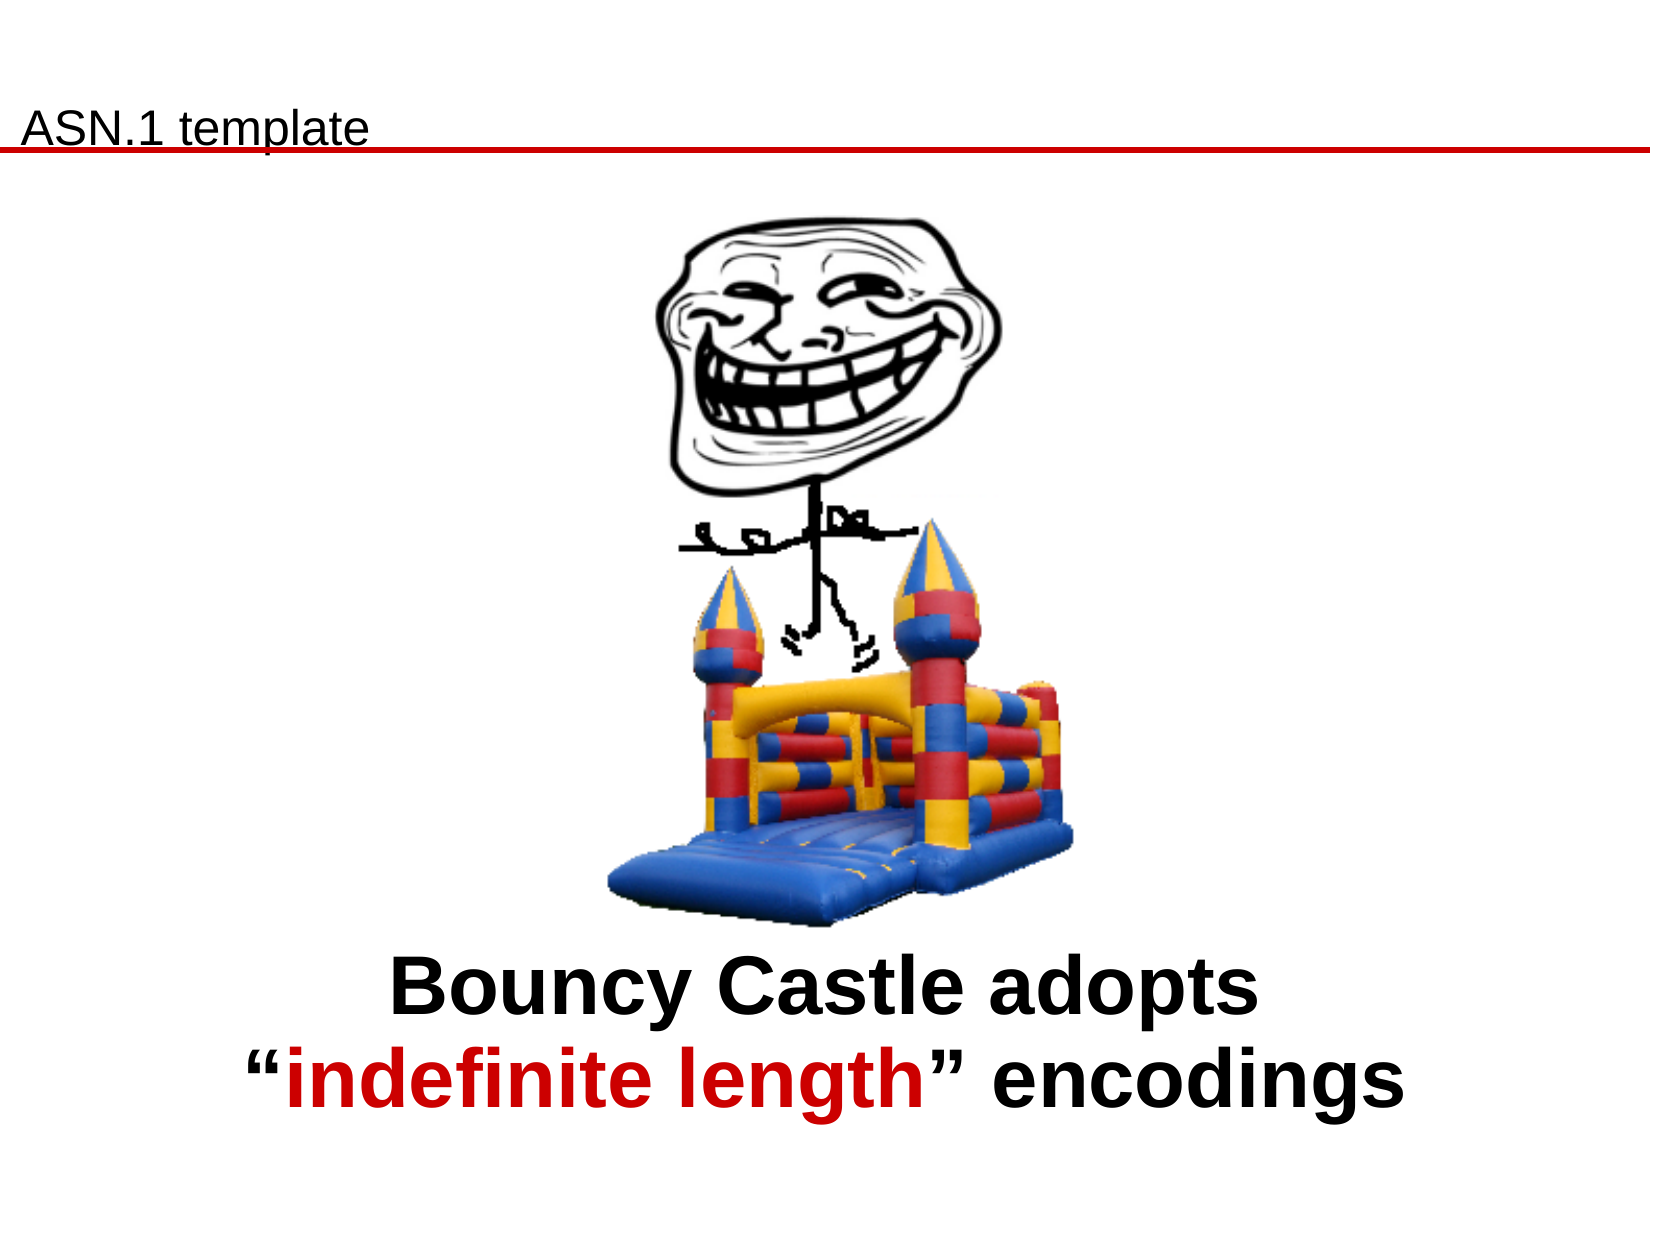

#
ASN.1 template
Bouncy Castle adopts
“indefinite length” encodings